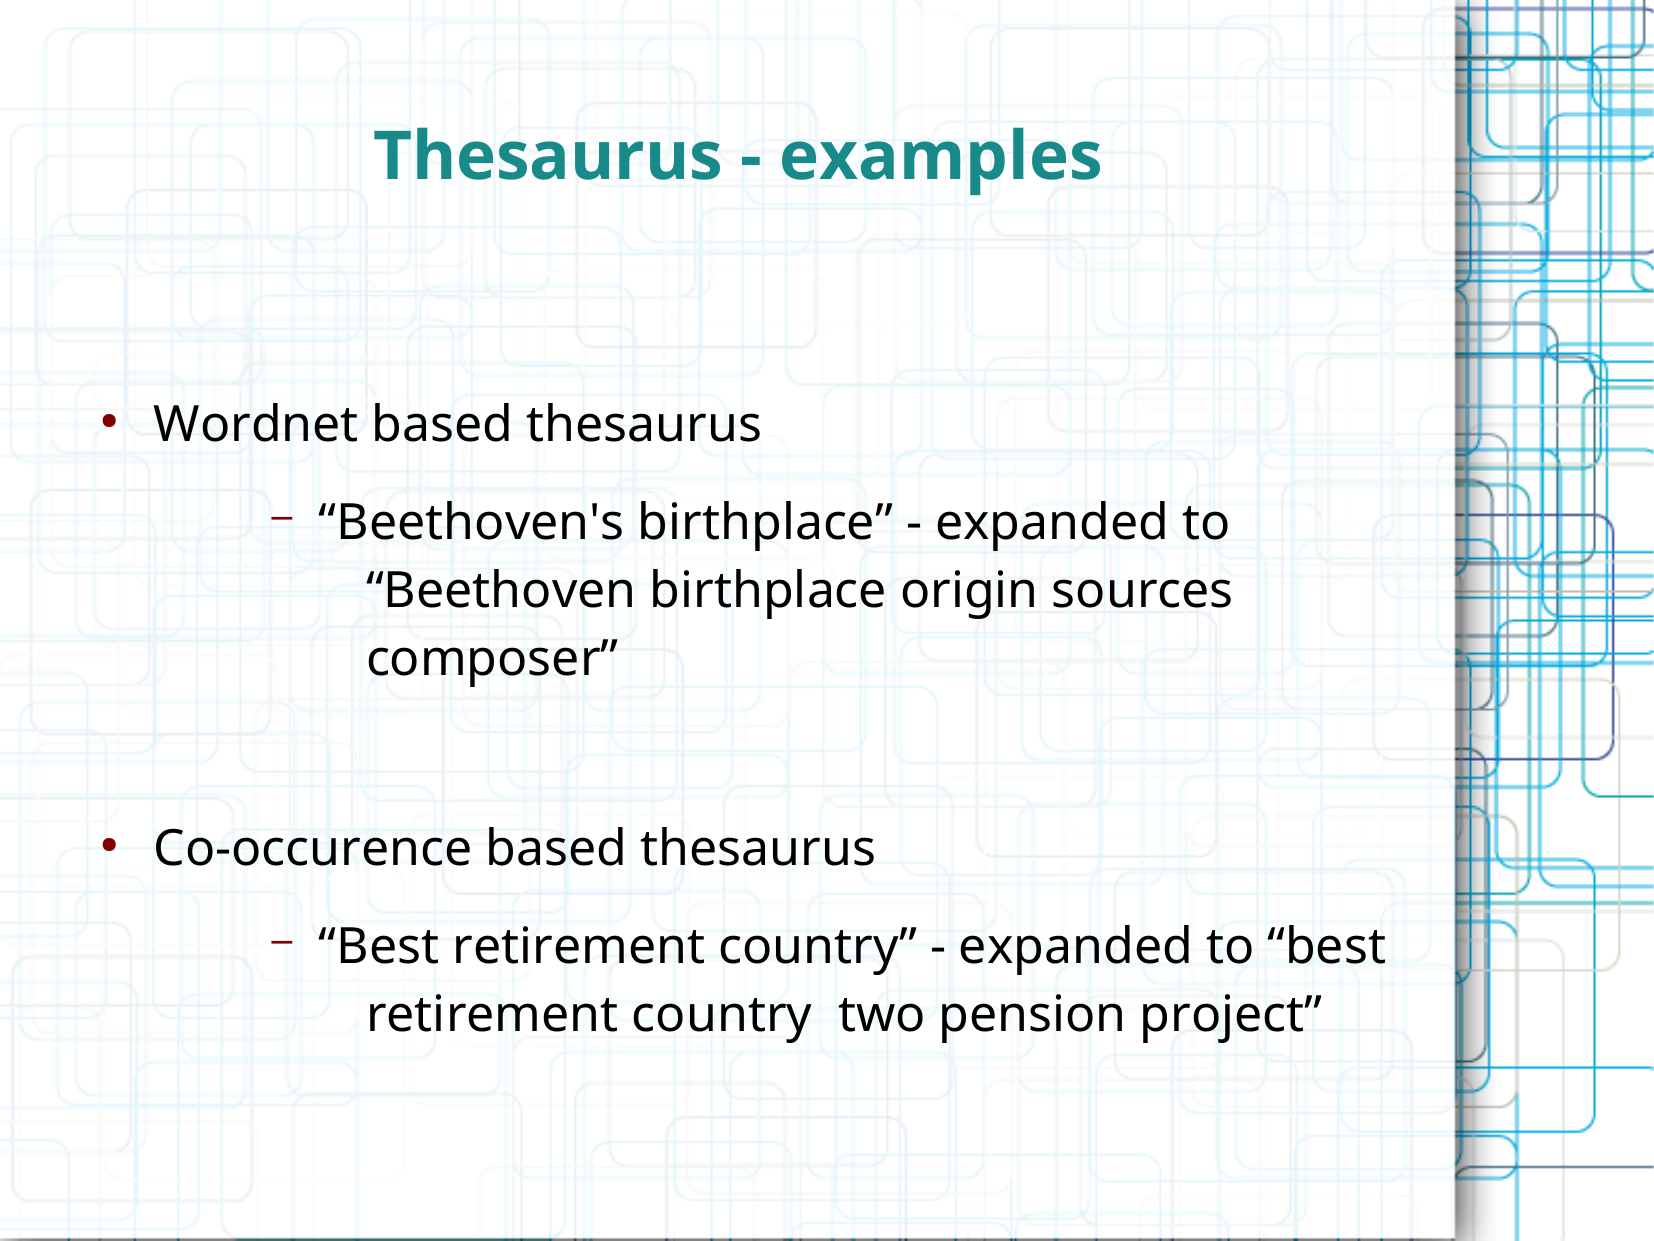

# Thesaurus - examples
Wordnet based thesaurus
“Beethoven's birthplace” - expanded to “Beethoven birthplace origin sources composer”
Co-occurence based thesaurus
“Best retirement country” - expanded to “best retirement country two pension project”